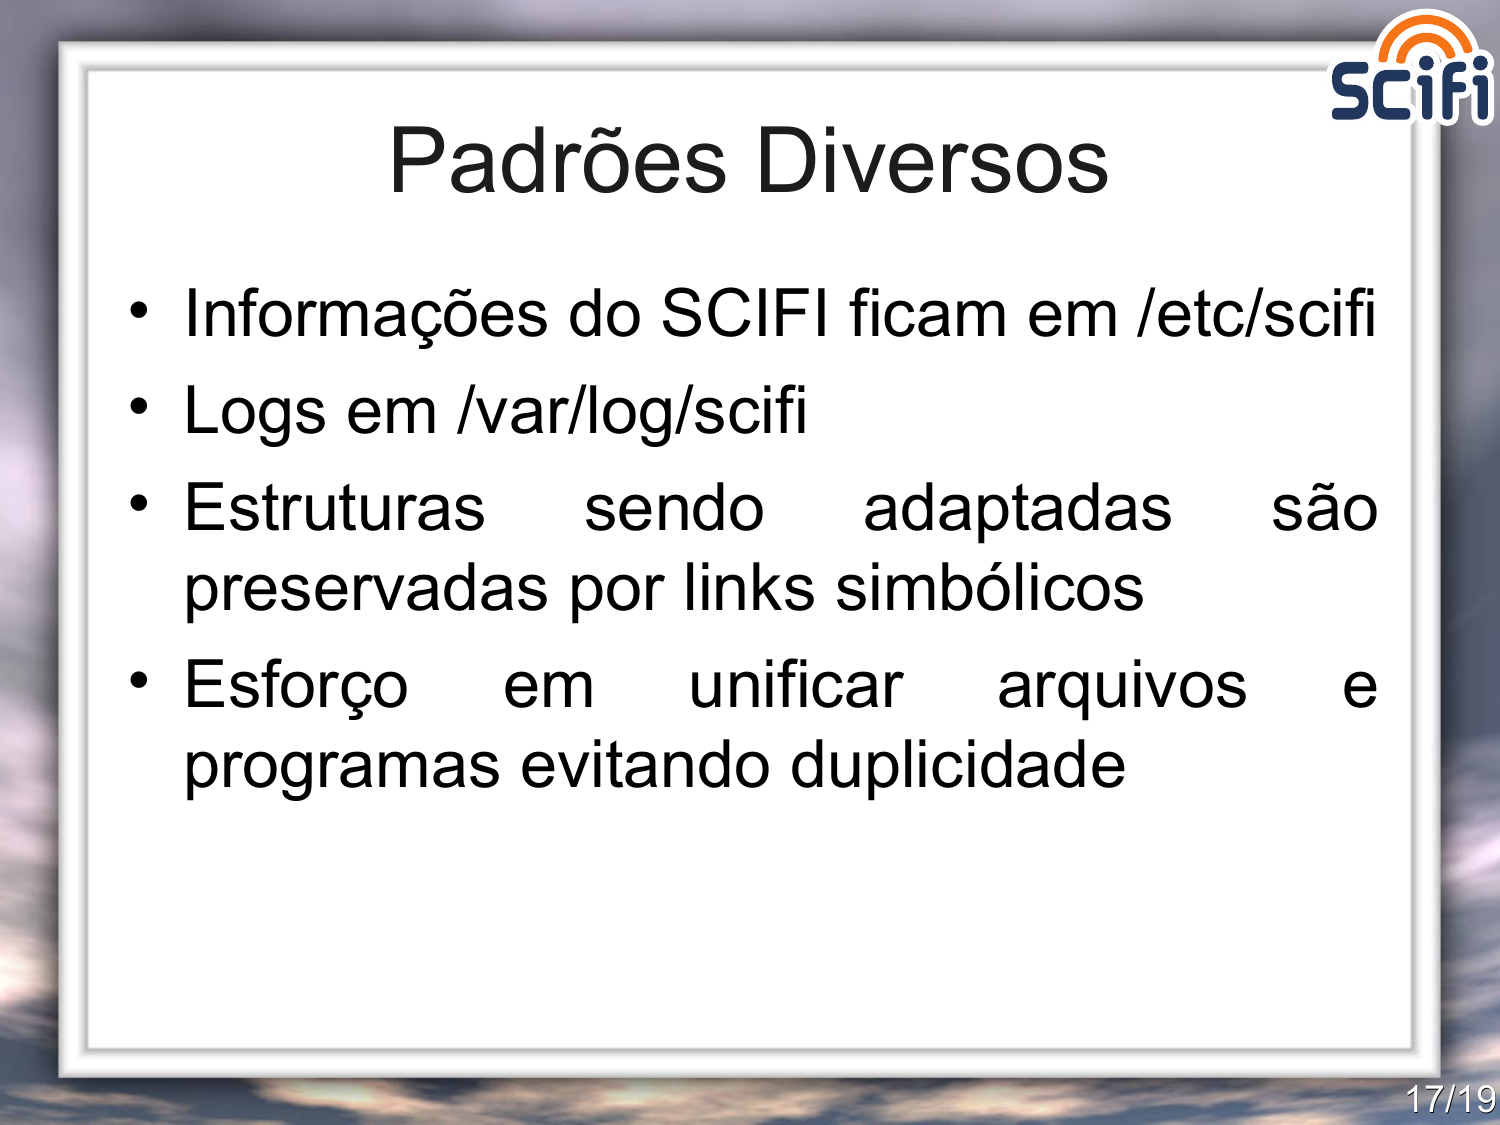

# Padrões Diversos
Informações do SCIFI ficam em /etc/scifi
Logs em /var/log/scifi
Estruturas sendo adaptadas são preservadas por links simbólicos
Esforço em unificar arquivos e programas evitando duplicidade